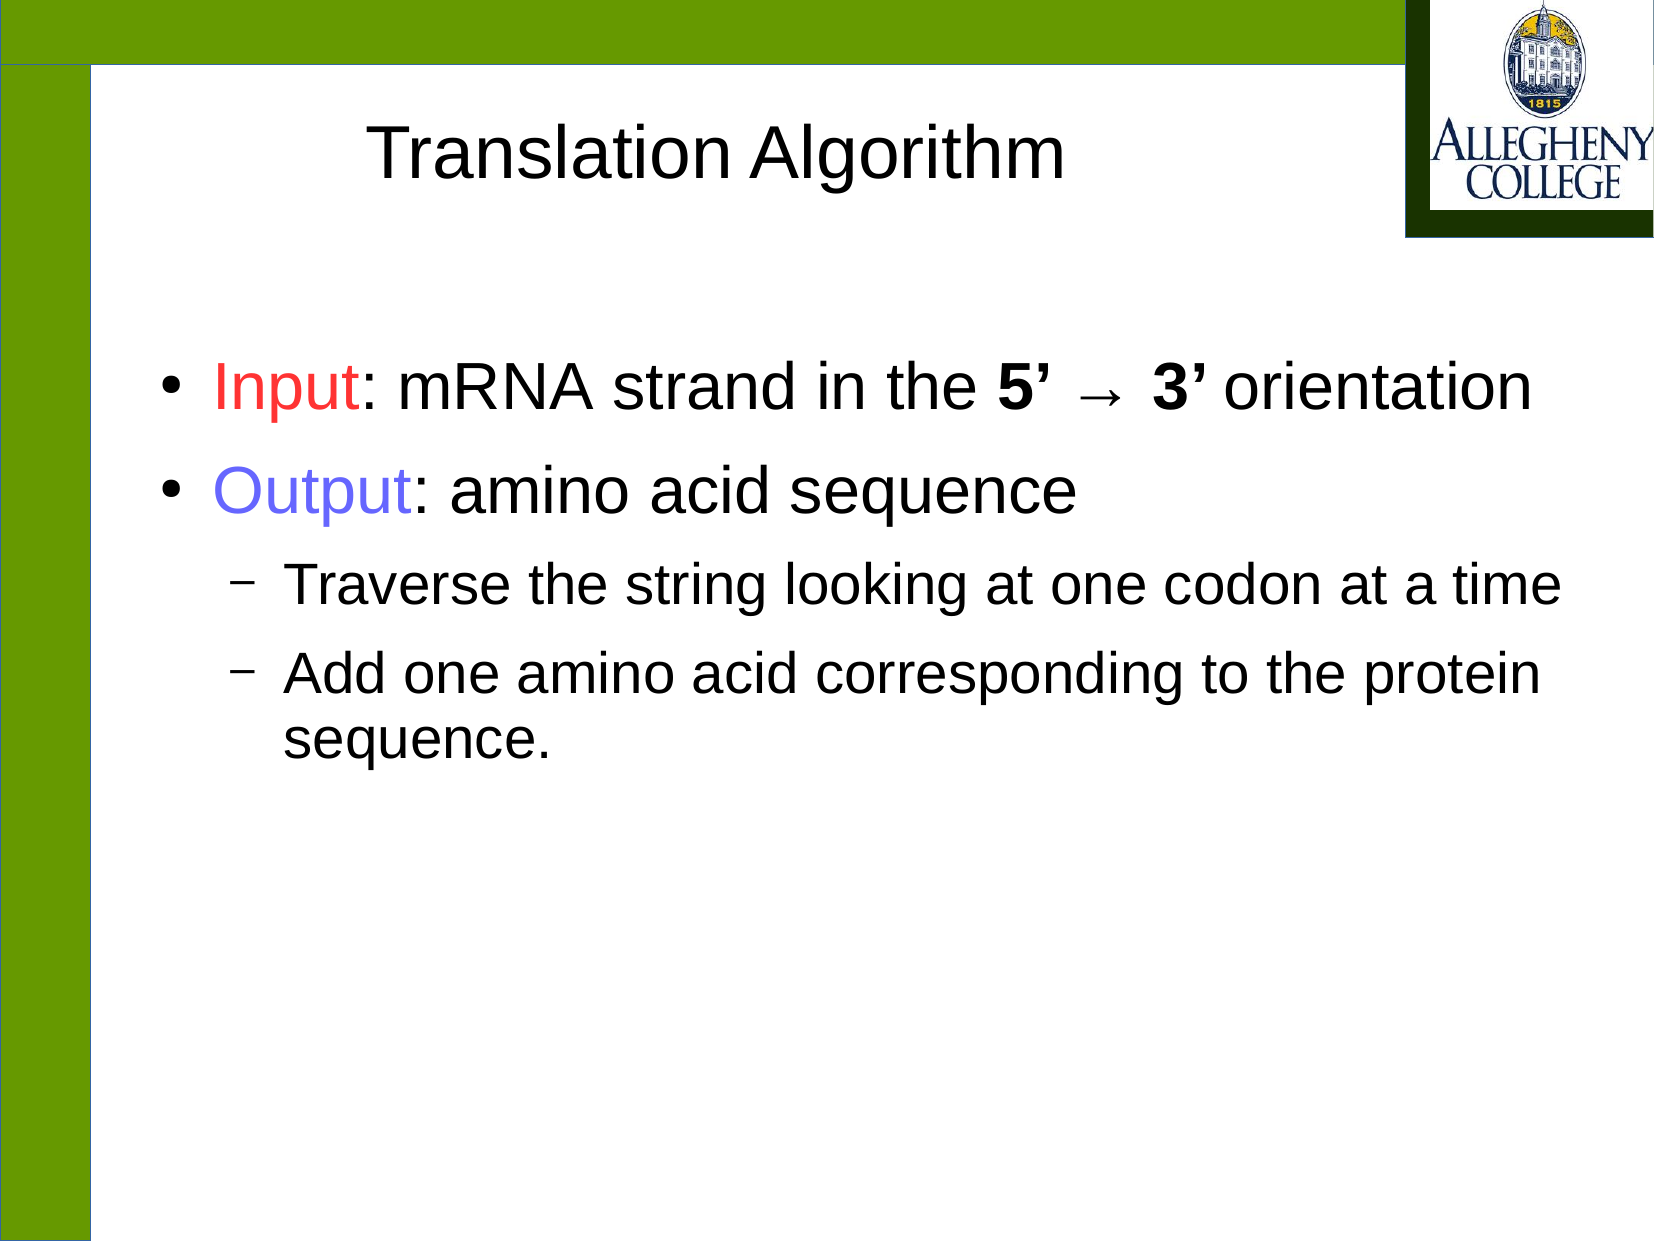

# Translation Algorithm
Input: mRNA strand in the 5’ → 3’ orientation
Output: amino acid sequence
Traverse the string looking at one codon at a time
Add one amino acid corresponding to the protein sequence.